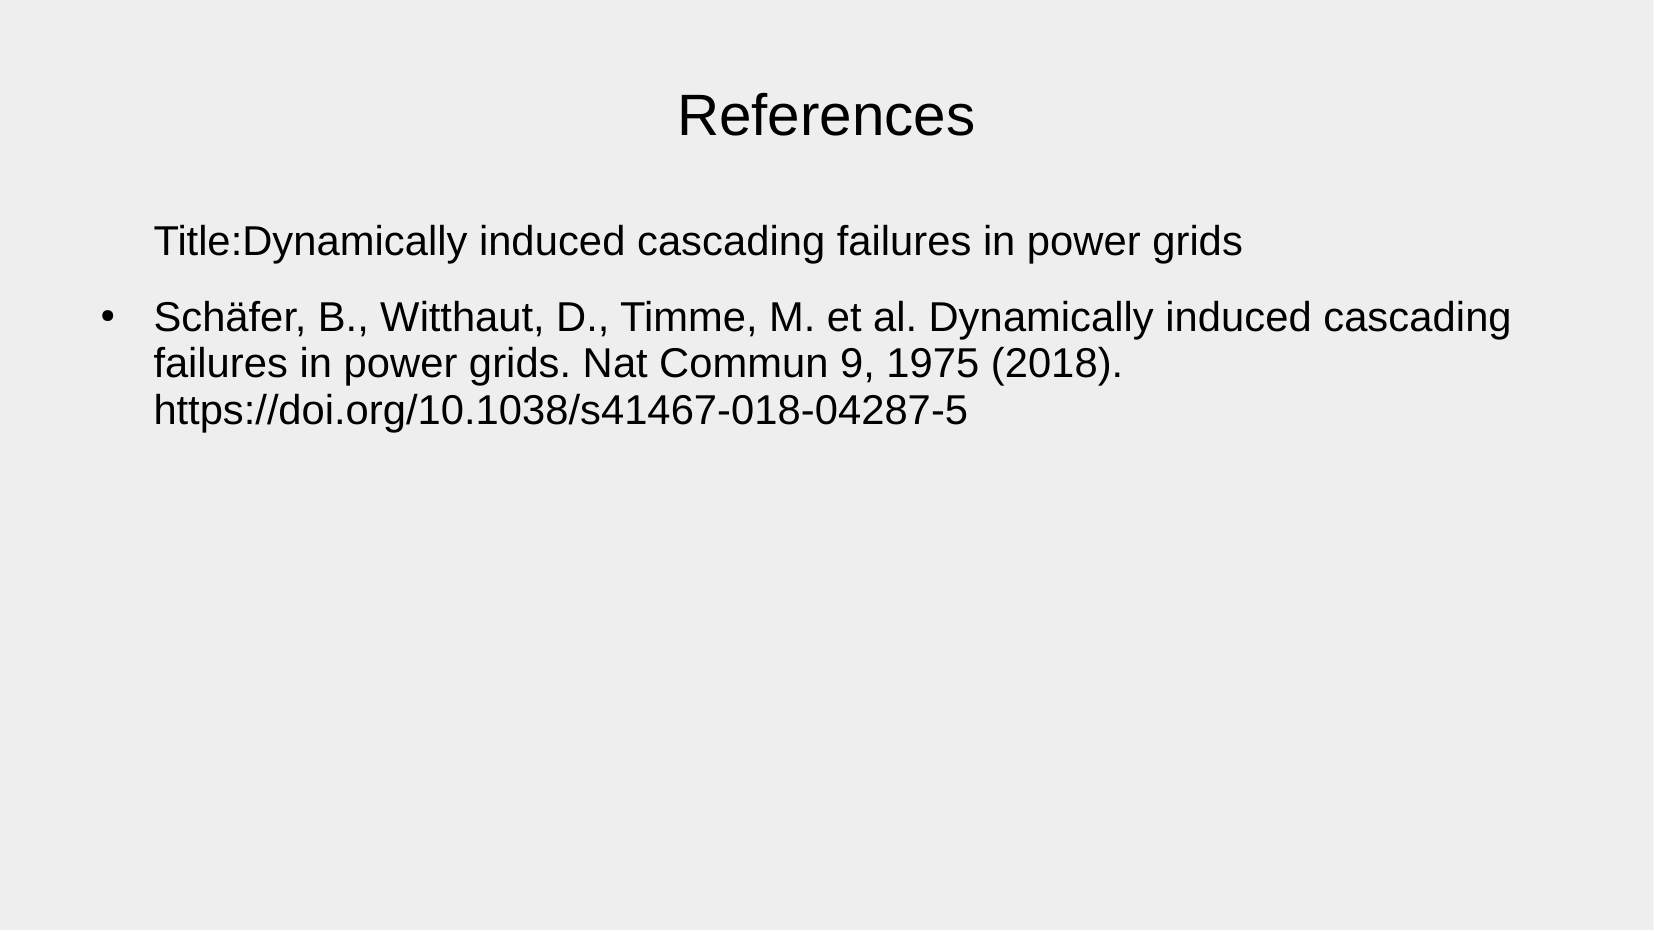

# References
Title:Dynamically induced cascading failures in power grids
Schäfer, B., Witthaut, D., Timme, M. et al. Dynamically induced cascading failures in power grids. Nat Commun 9, 1975 (2018). https://doi.org/10.1038/s41467-018-04287-5